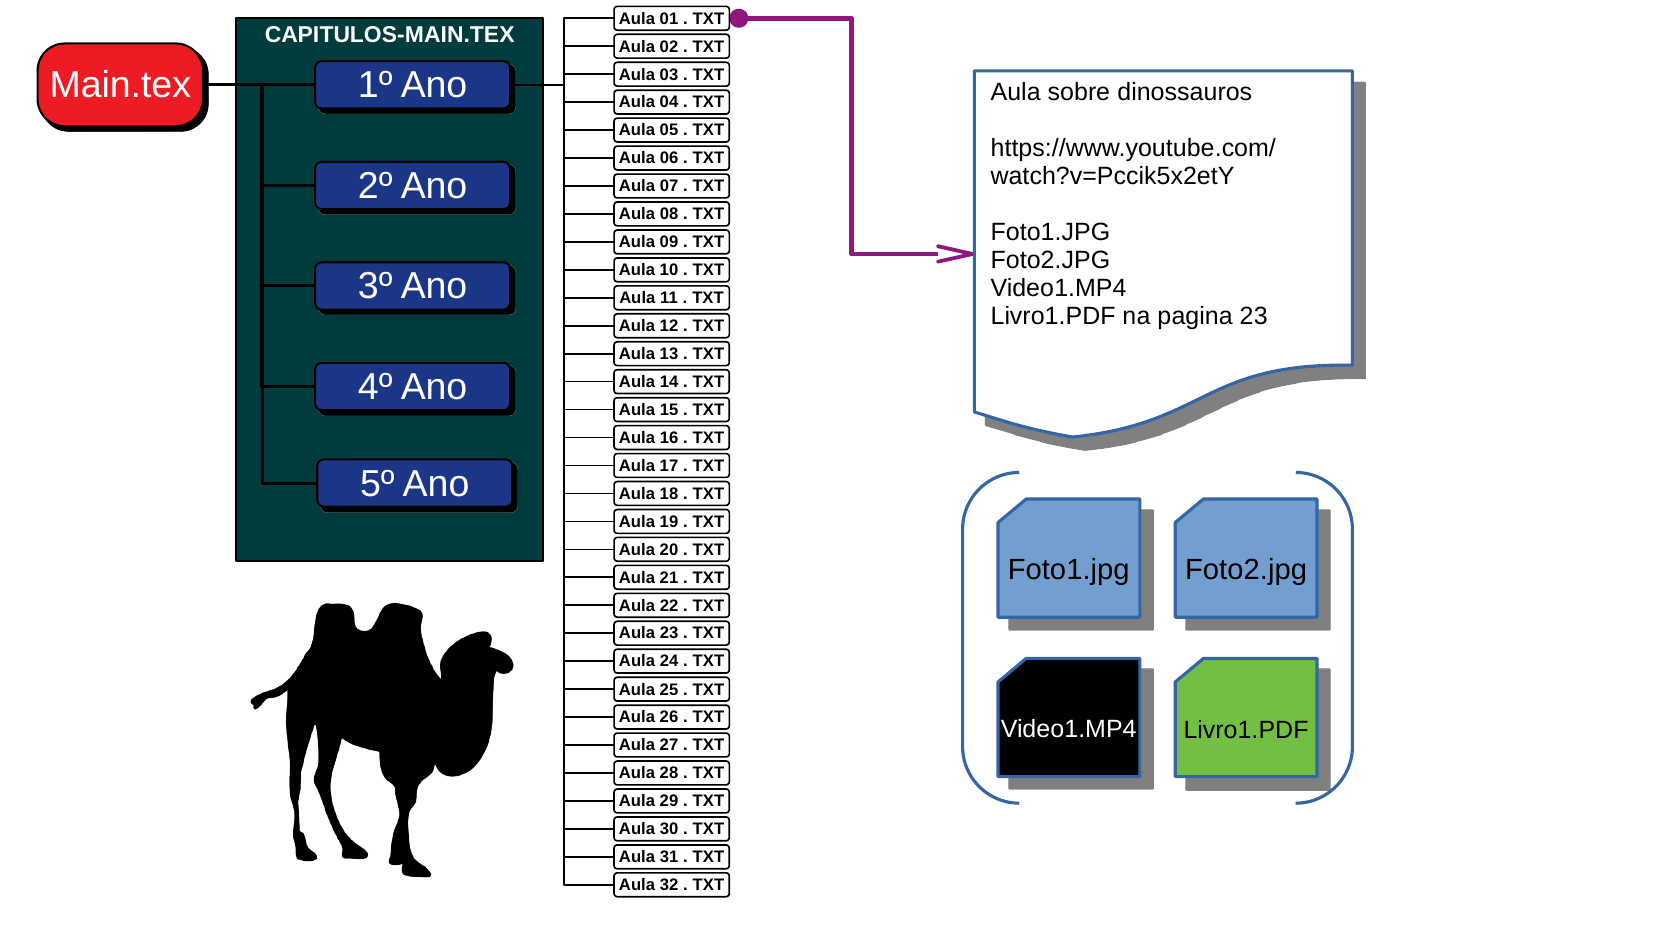

Aula 01 . TXT
CAPITULOS-MAIN.TEX
Aula 02 . TXT
Main.tex
1º Ano
Aula 03 . TXT
Aula sobre dinossauros
https://www.youtube.com/
watch?v=Pccik5x2etY
Foto1.JPG
Foto2.JPG
Video1.MP4
Livro1.PDF na pagina 23
Aula 04 . TXT
Aula 05 . TXT
Aula 06 . TXT
2º Ano
Aula 07 . TXT
Aula 08 . TXT
Aula 09 . TXT
Aula 10 . TXT
3º Ano
Aula 11 . TXT
Aula 12 . TXT
Aula 13 . TXT
4º Ano
Aula 14 . TXT
Aula 15 . TXT
Aula 16 . TXT
Aula 17 . TXT
5º Ano
Foto1.jpg
Foto2.jpg
Video1.MP4
Livro1.PDF
Aula 18 . TXT
Aula 19 . TXT
Aula 20 . TXT
Aula 21 . TXT
Aula 22 . TXT
Aula 23 . TXT
Aula 24 . TXT
Aula 25 . TXT
Aula 26 . TXT
Aula 27 . TXT
Aula 28 . TXT
Aula 29 . TXT
Aula 30 . TXT
Aula 31 . TXT
Aula 32 . TXT